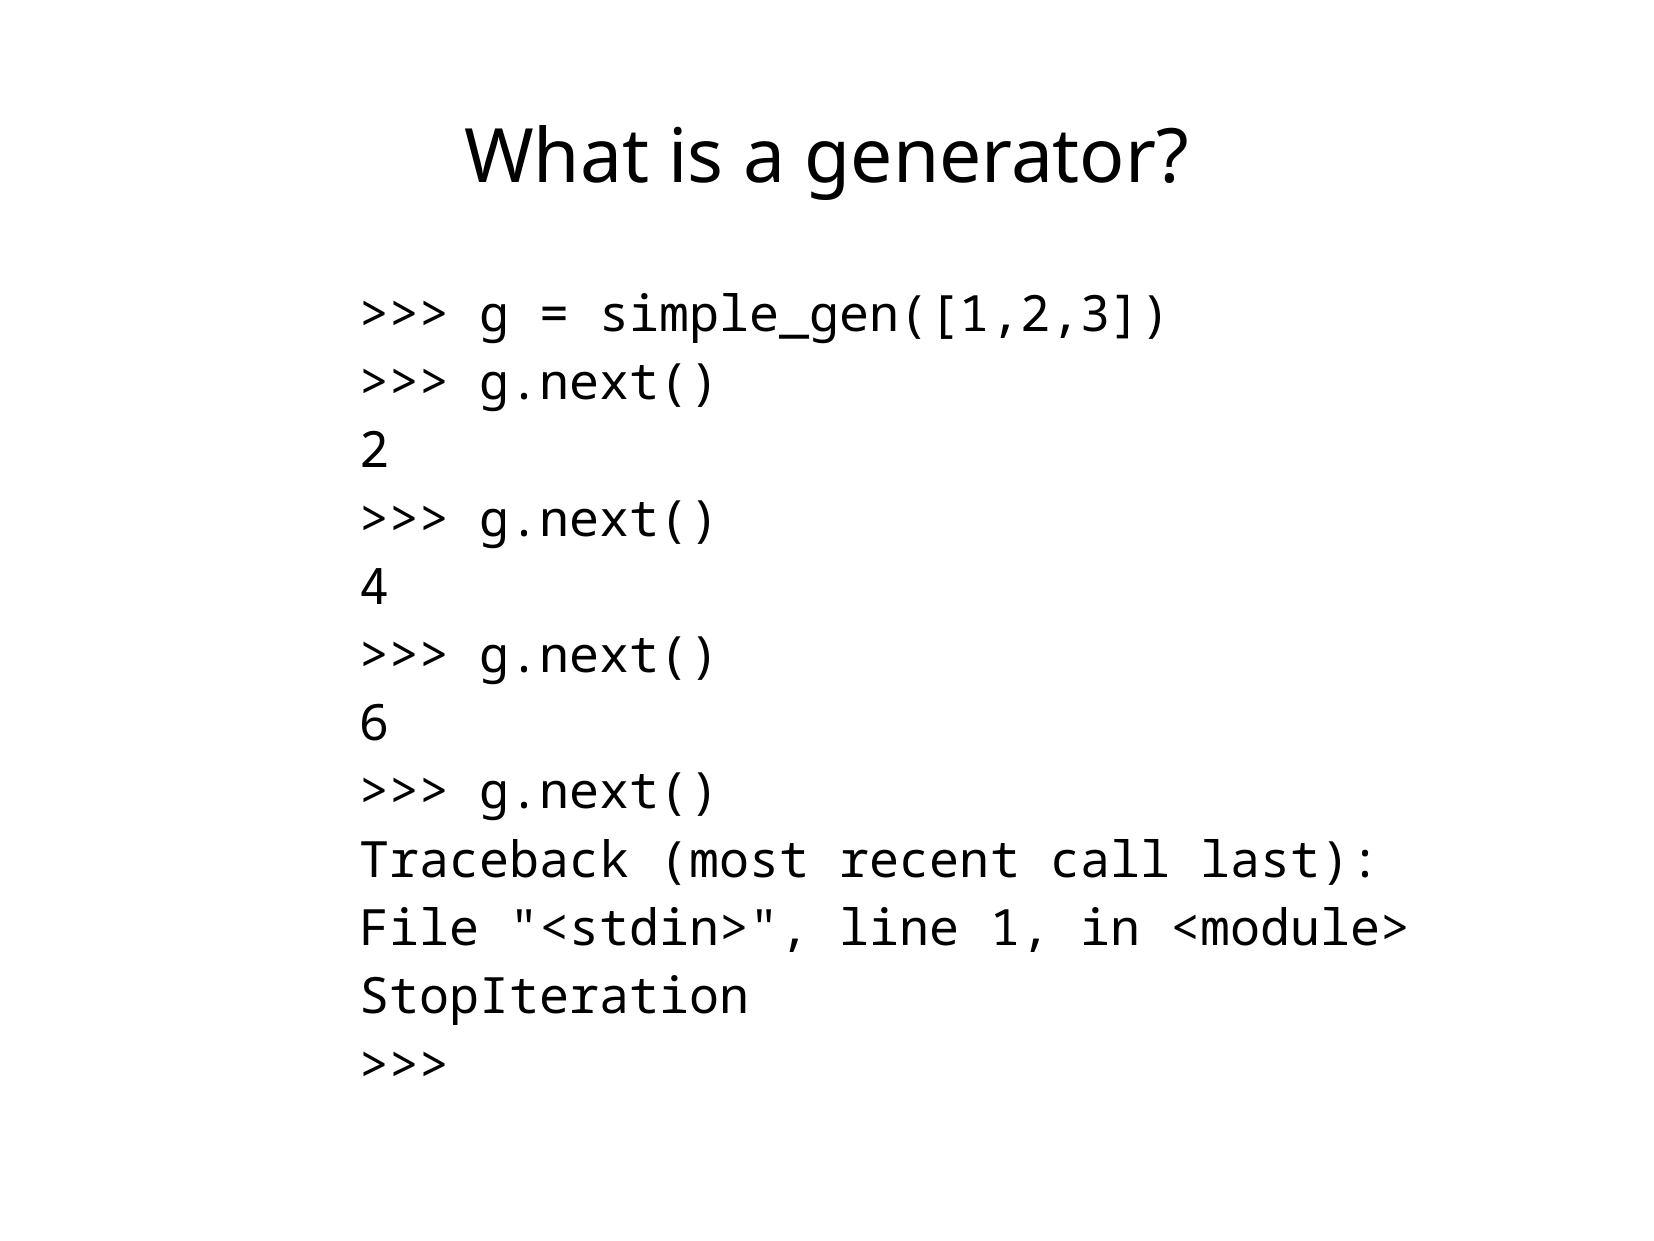

# What is a generator?
>>> g = simple_gen([1,2,3])
>>> g.next()
2
>>> g.next()
4
>>> g.next()
6
>>> g.next()
Traceback (most recent call last):
File "<stdin>", line 1, in <module>
StopIteration
>>>